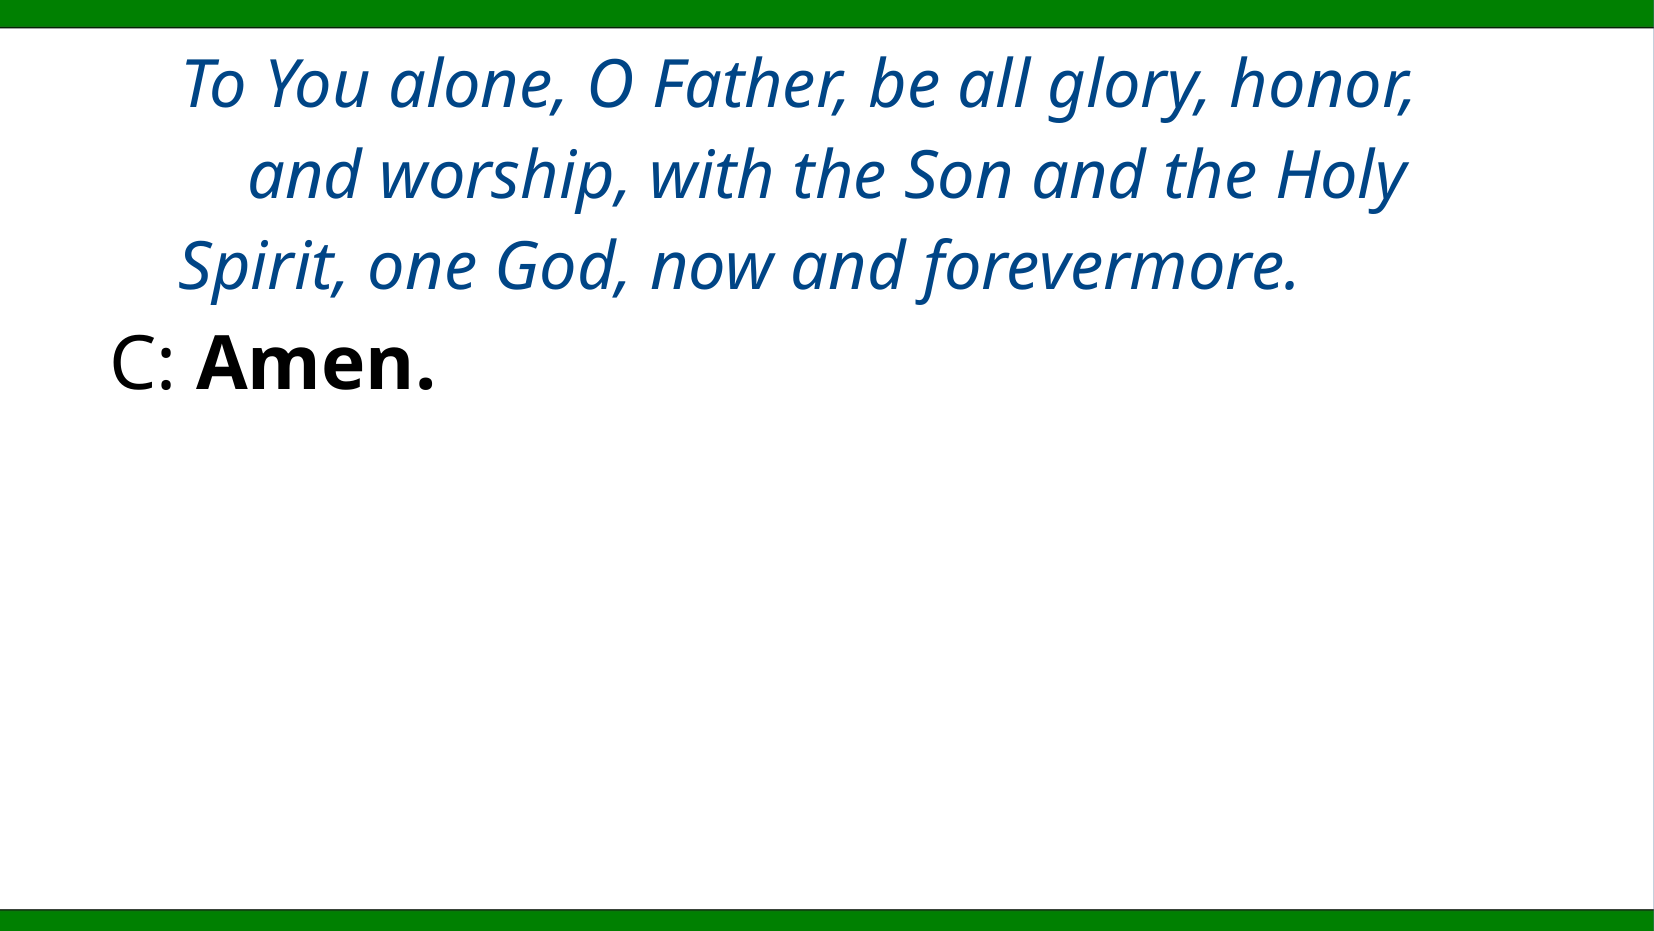

To You alone, O Father, be all glory, honor,
 and worship, with the Son and the Holy
 Spirit, one God, now and forevermore.
C: Amen.